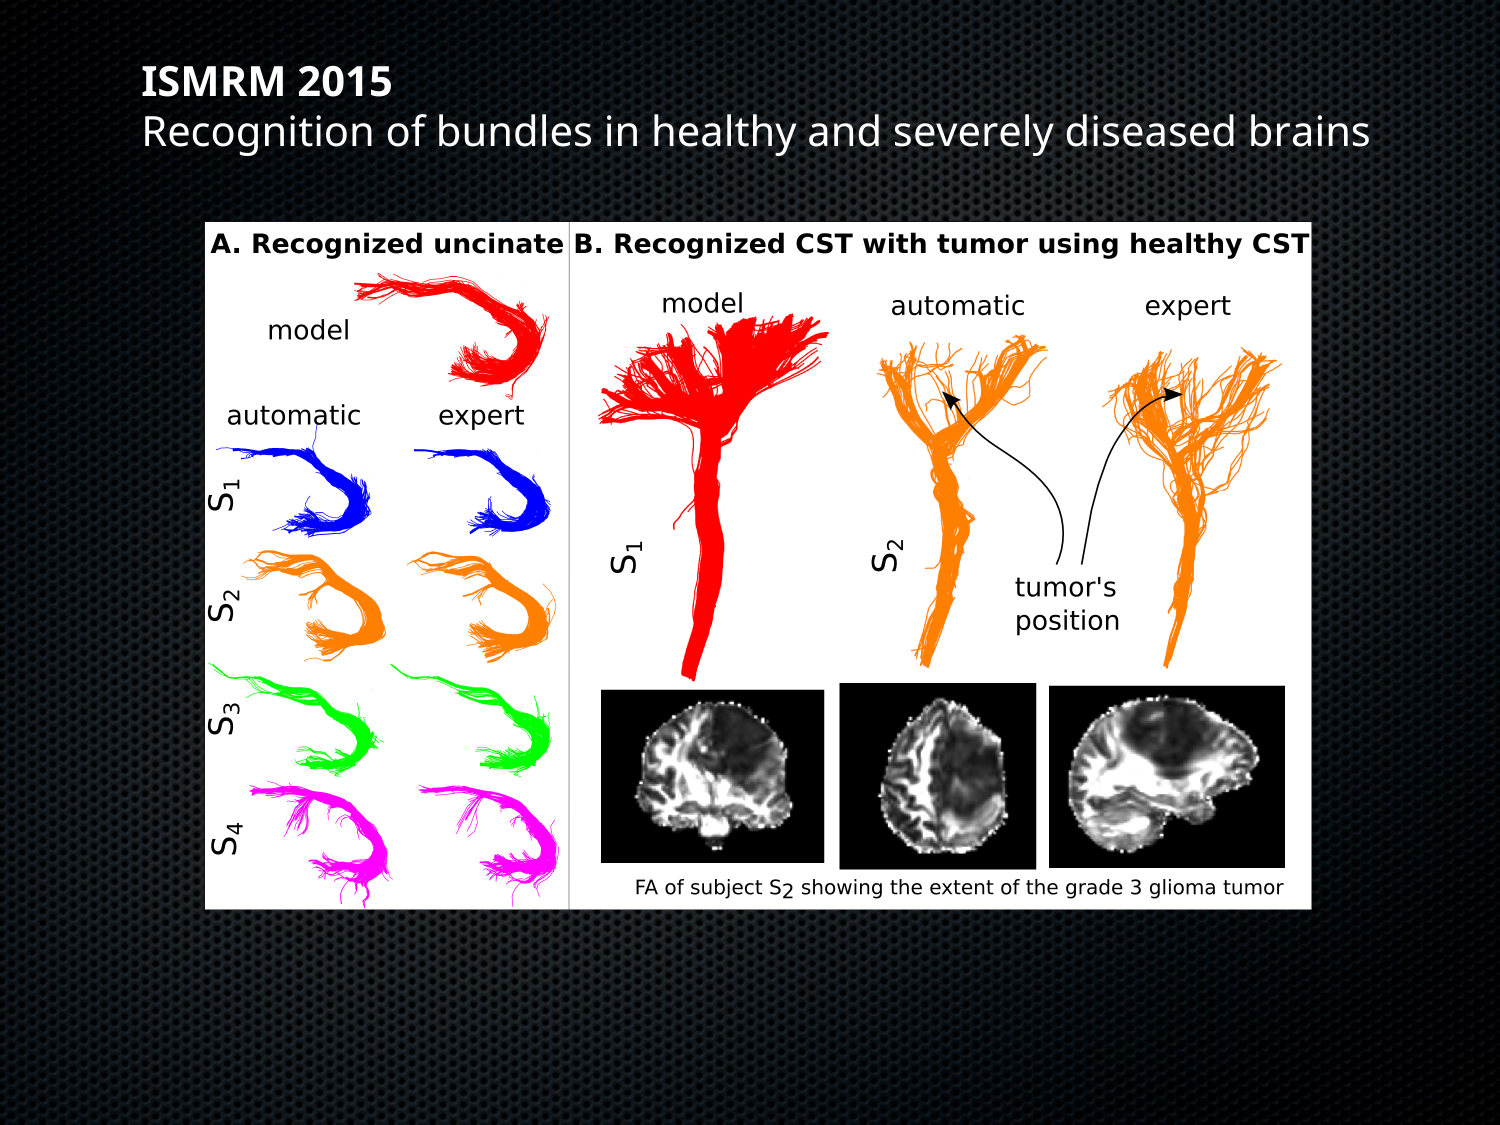

ISMRM 2015
Recognition of bundles in healthy and severely diseased brains